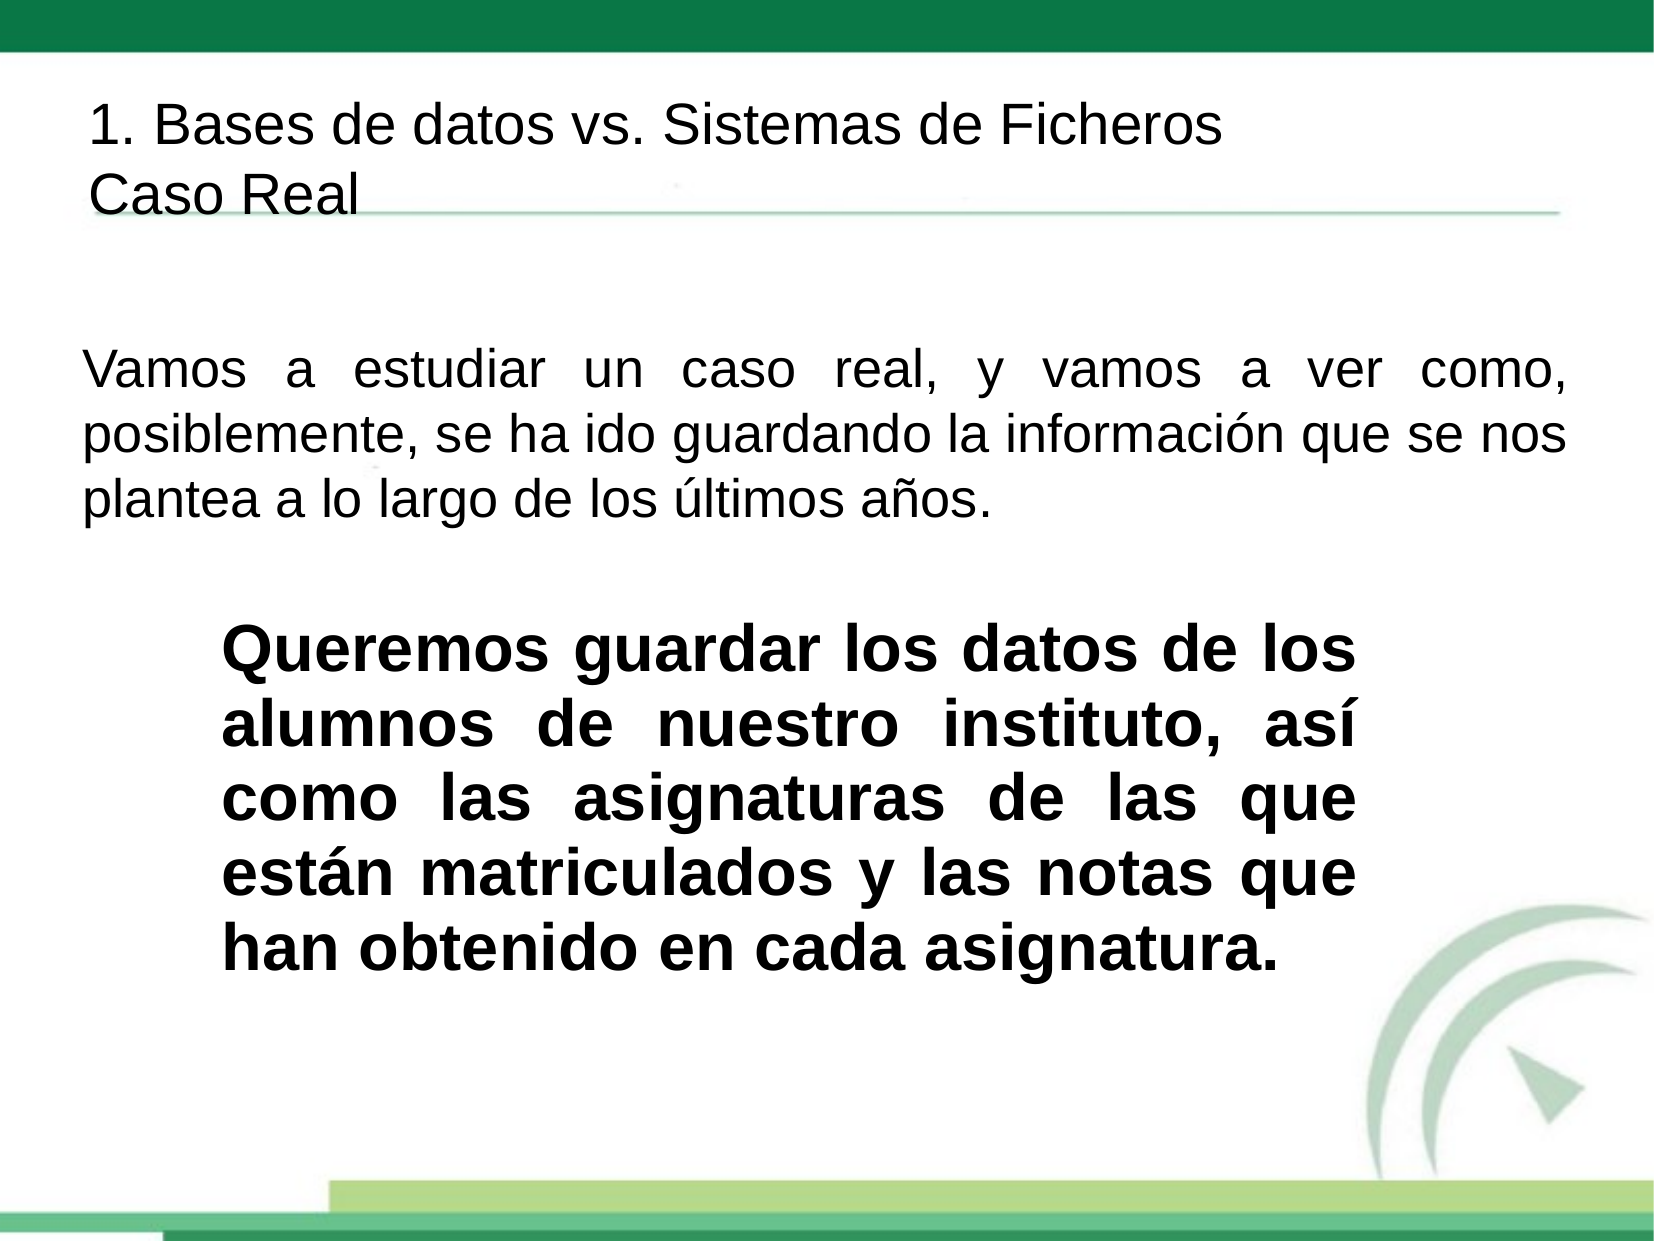

# 1. Bases de datos vs. Sistemas de Ficheros Caso Real
Vamos a estudiar un caso real, y vamos a ver como, posiblemente, se ha ido guardando la información que se nos plantea a lo largo de los últimos años.
Queremos guardar los datos de los alumnos de nuestro instituto, así como las asignaturas de las que están matriculados y las notas que han obtenido en cada asignatura.